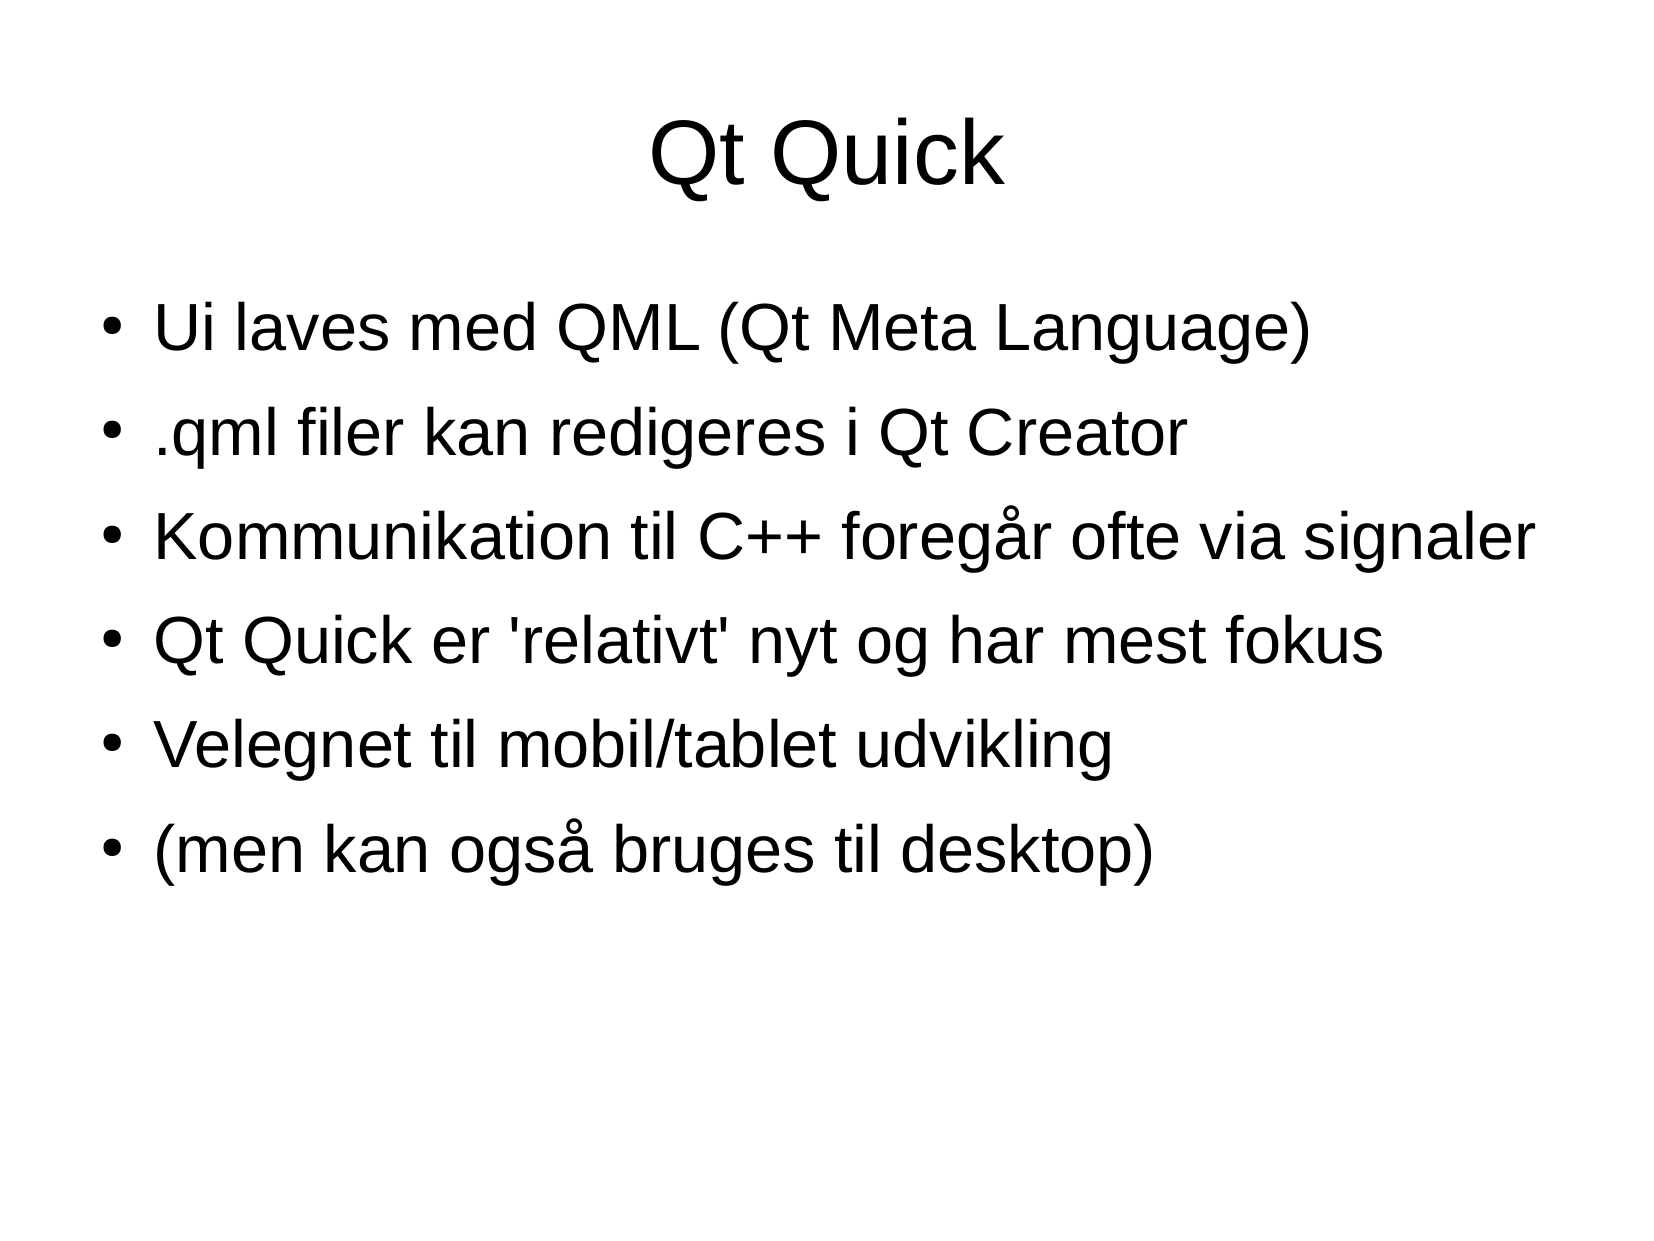

# Qt Quick
Ui laves med QML (Qt Meta Language)
.qml filer kan redigeres i Qt Creator
Kommunikation til C++ foregår ofte via signaler
Qt Quick er 'relativt' nyt og har mest fokus
Velegnet til mobil/tablet udvikling
(men kan også bruges til desktop)